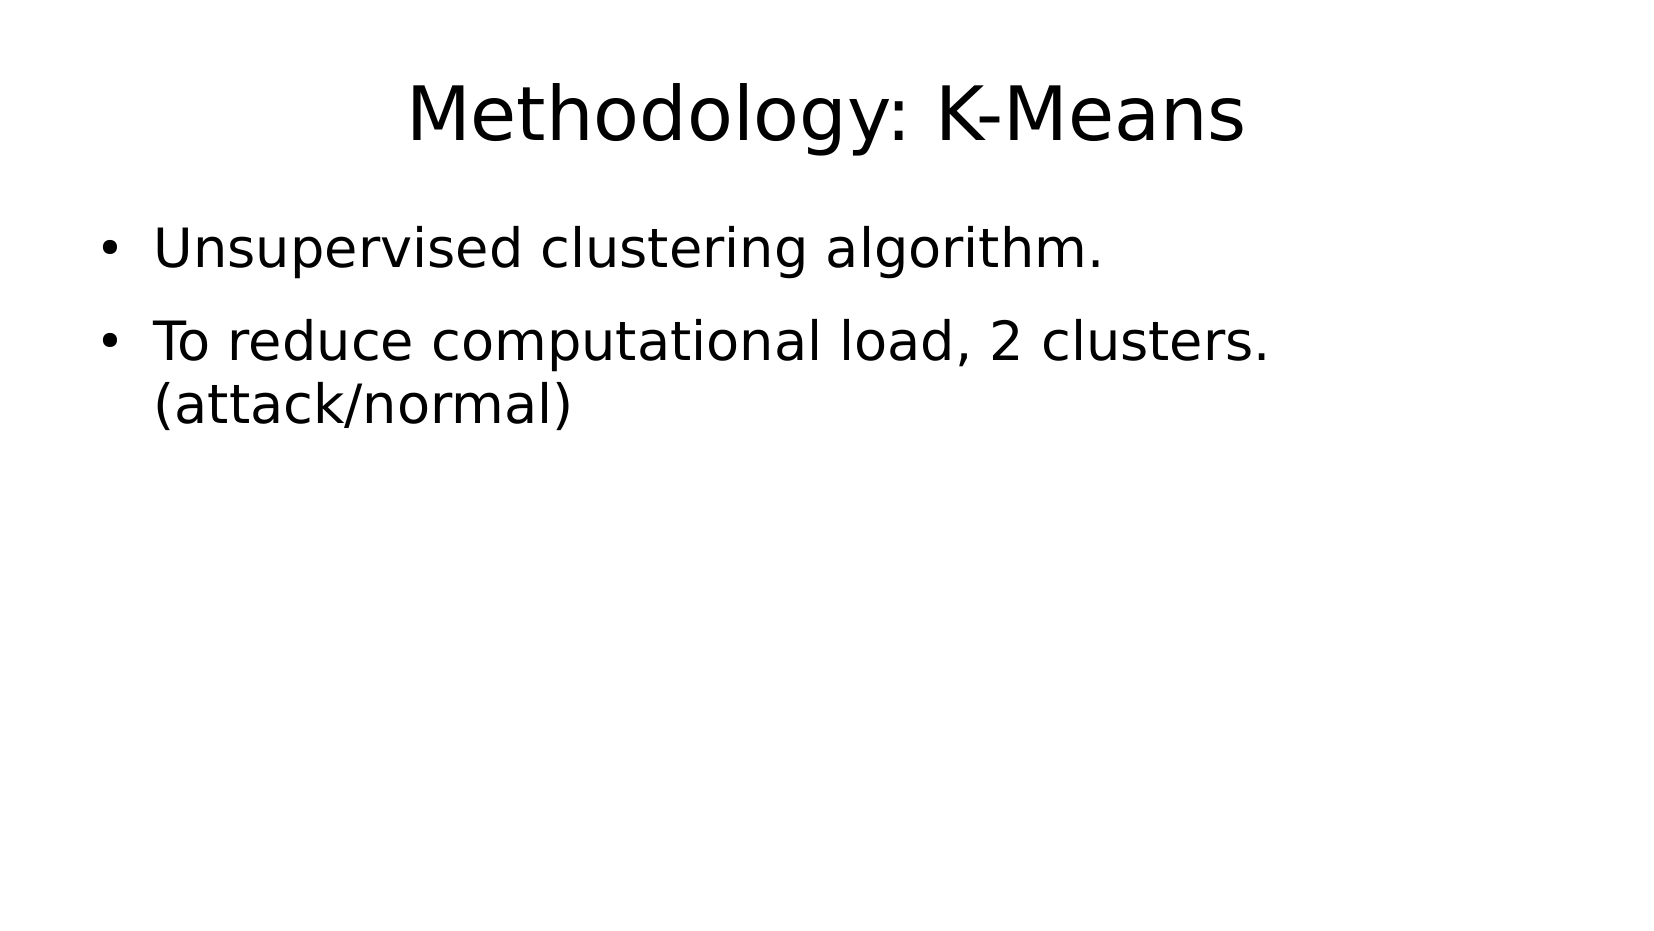

# Methodology: K-Means
Unsupervised clustering algorithm.
To reduce computational load, 2 clusters. (attack/normal)